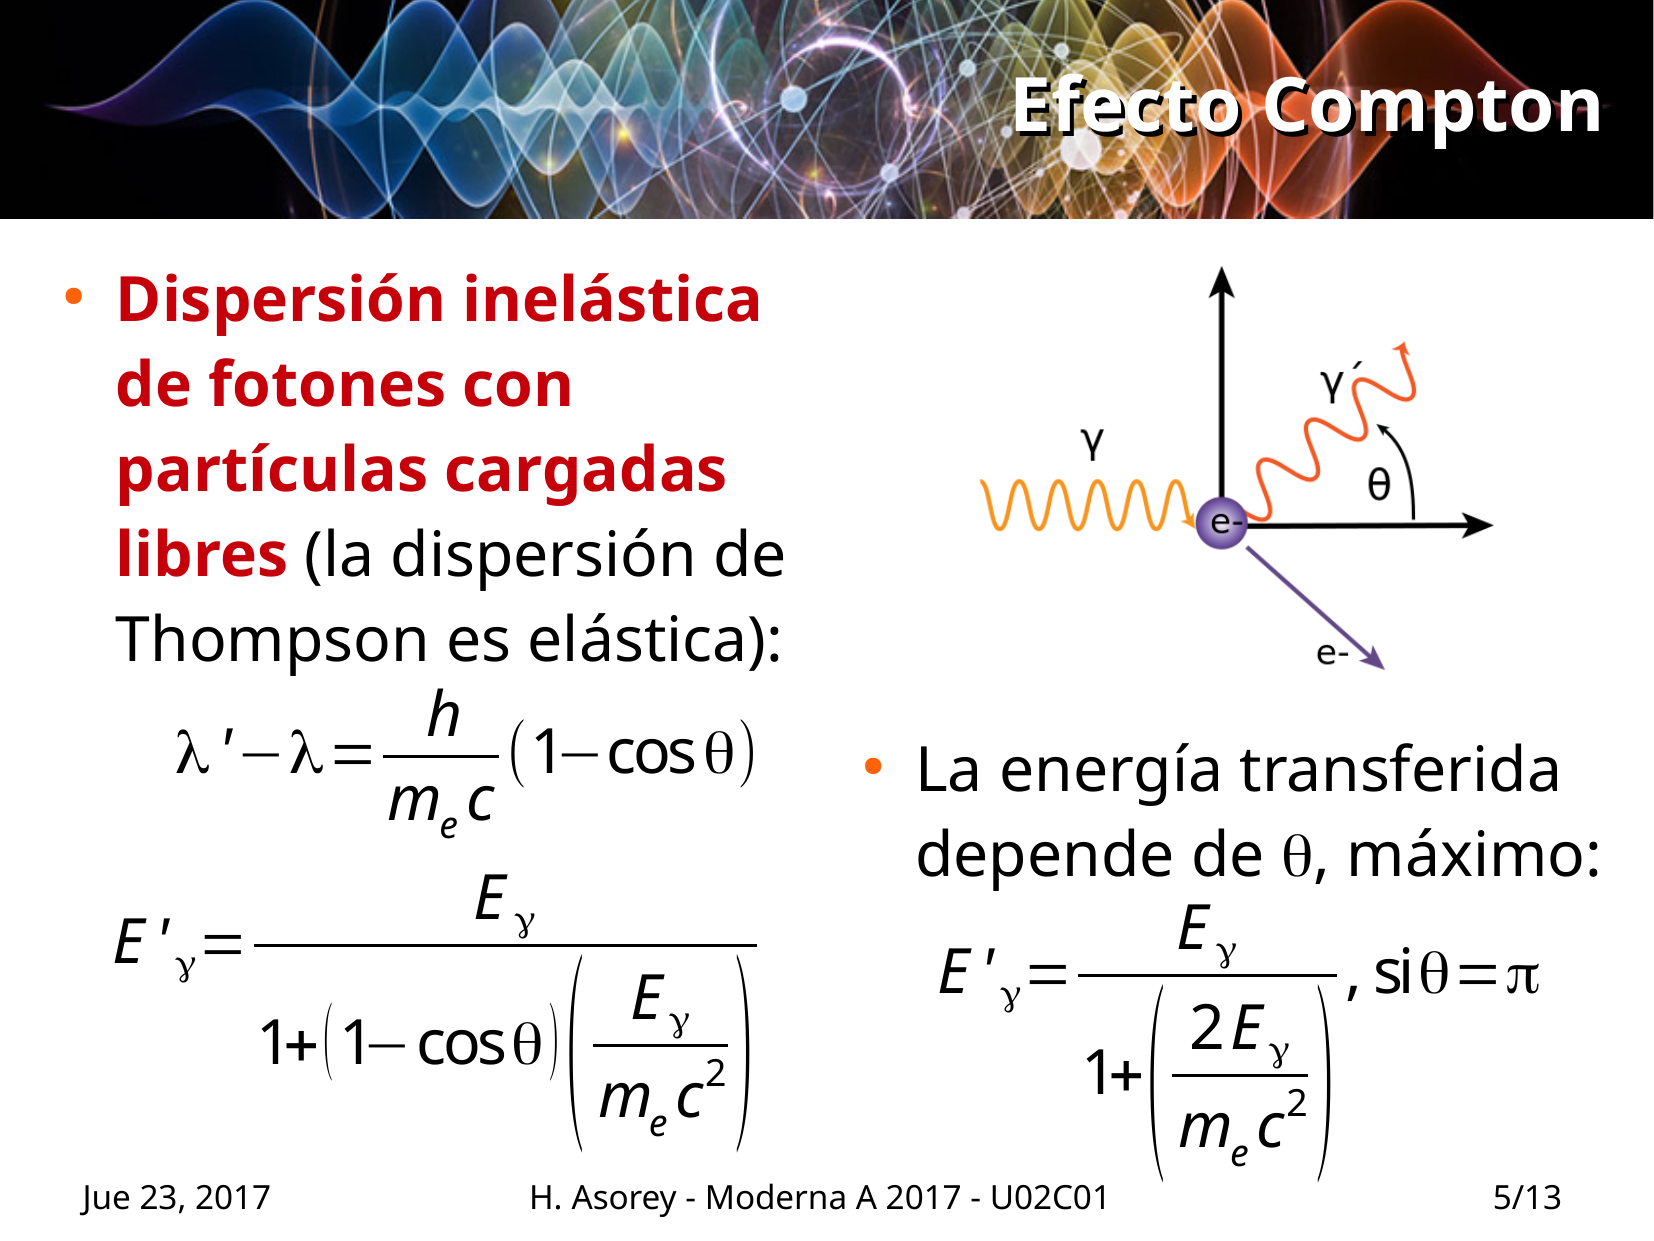

# Efecto Compton
Dispersión inelástica de fotones con partículas cargadas libres (la dispersión de Thompson es elástica):
La energía transferida depende de q, máximo:
Jue 23, 2017
H. Asorey - Moderna A 2017 - U02C01
5